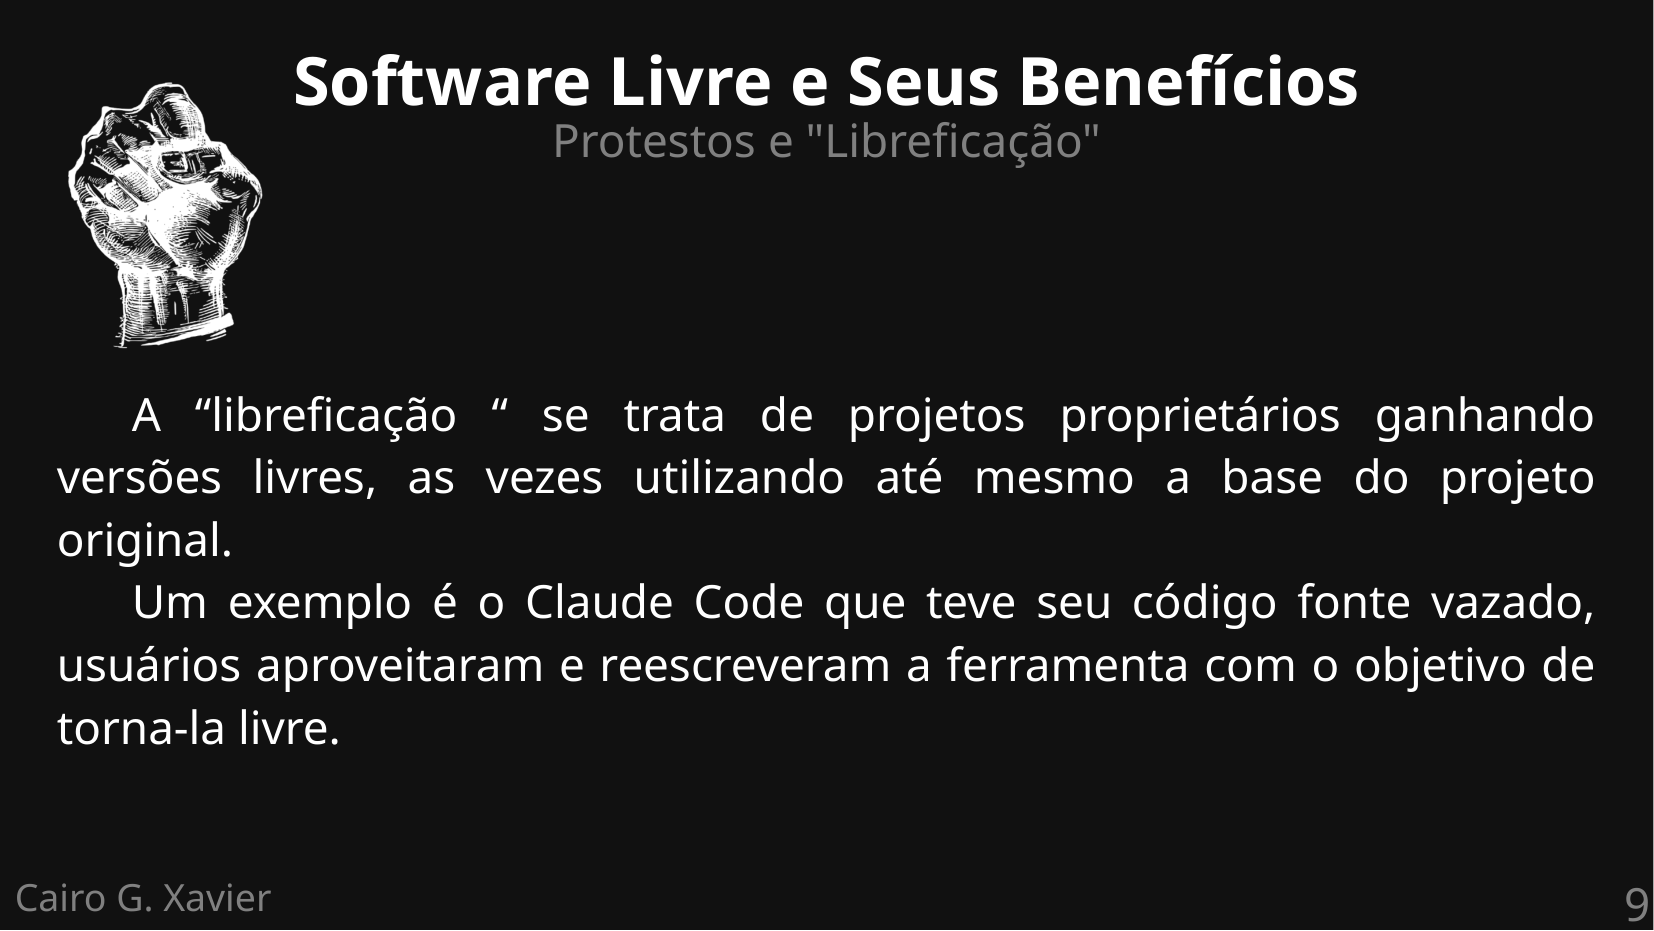

Software Livre e Seus Benefícios
Protestos e "Libreficação"
	A “libreficação “ se trata de projetos proprietários ganhando versões livres, as vezes utilizando até mesmo a base do projeto original.
	Um exemplo é o Claude Code que teve seu código fonte vazado, usuários aproveitaram e reescreveram a ferramenta com o objetivo de torna-la livre.
Cairo G. Xavier